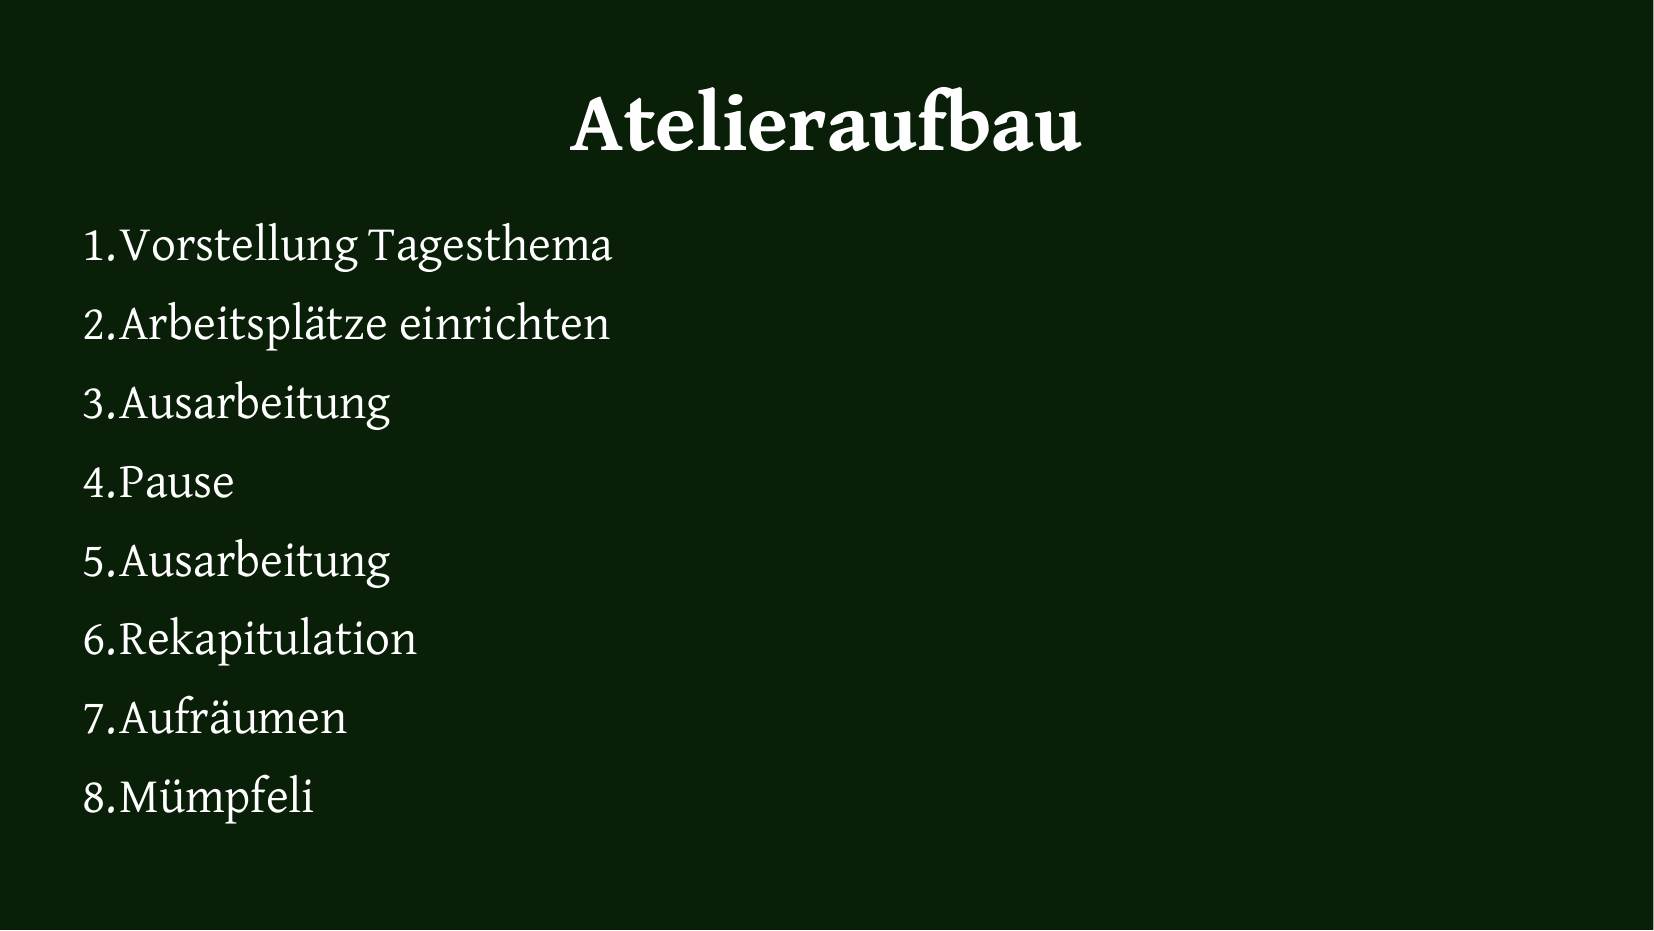

# Atelieraufbau
 Vorstellung Tagesthema
 Arbeitsplätze einrichten
 Ausarbeitung
 Pause
 Ausarbeitung
 Rekapitulation
 Aufräumen
 Mümpfeli